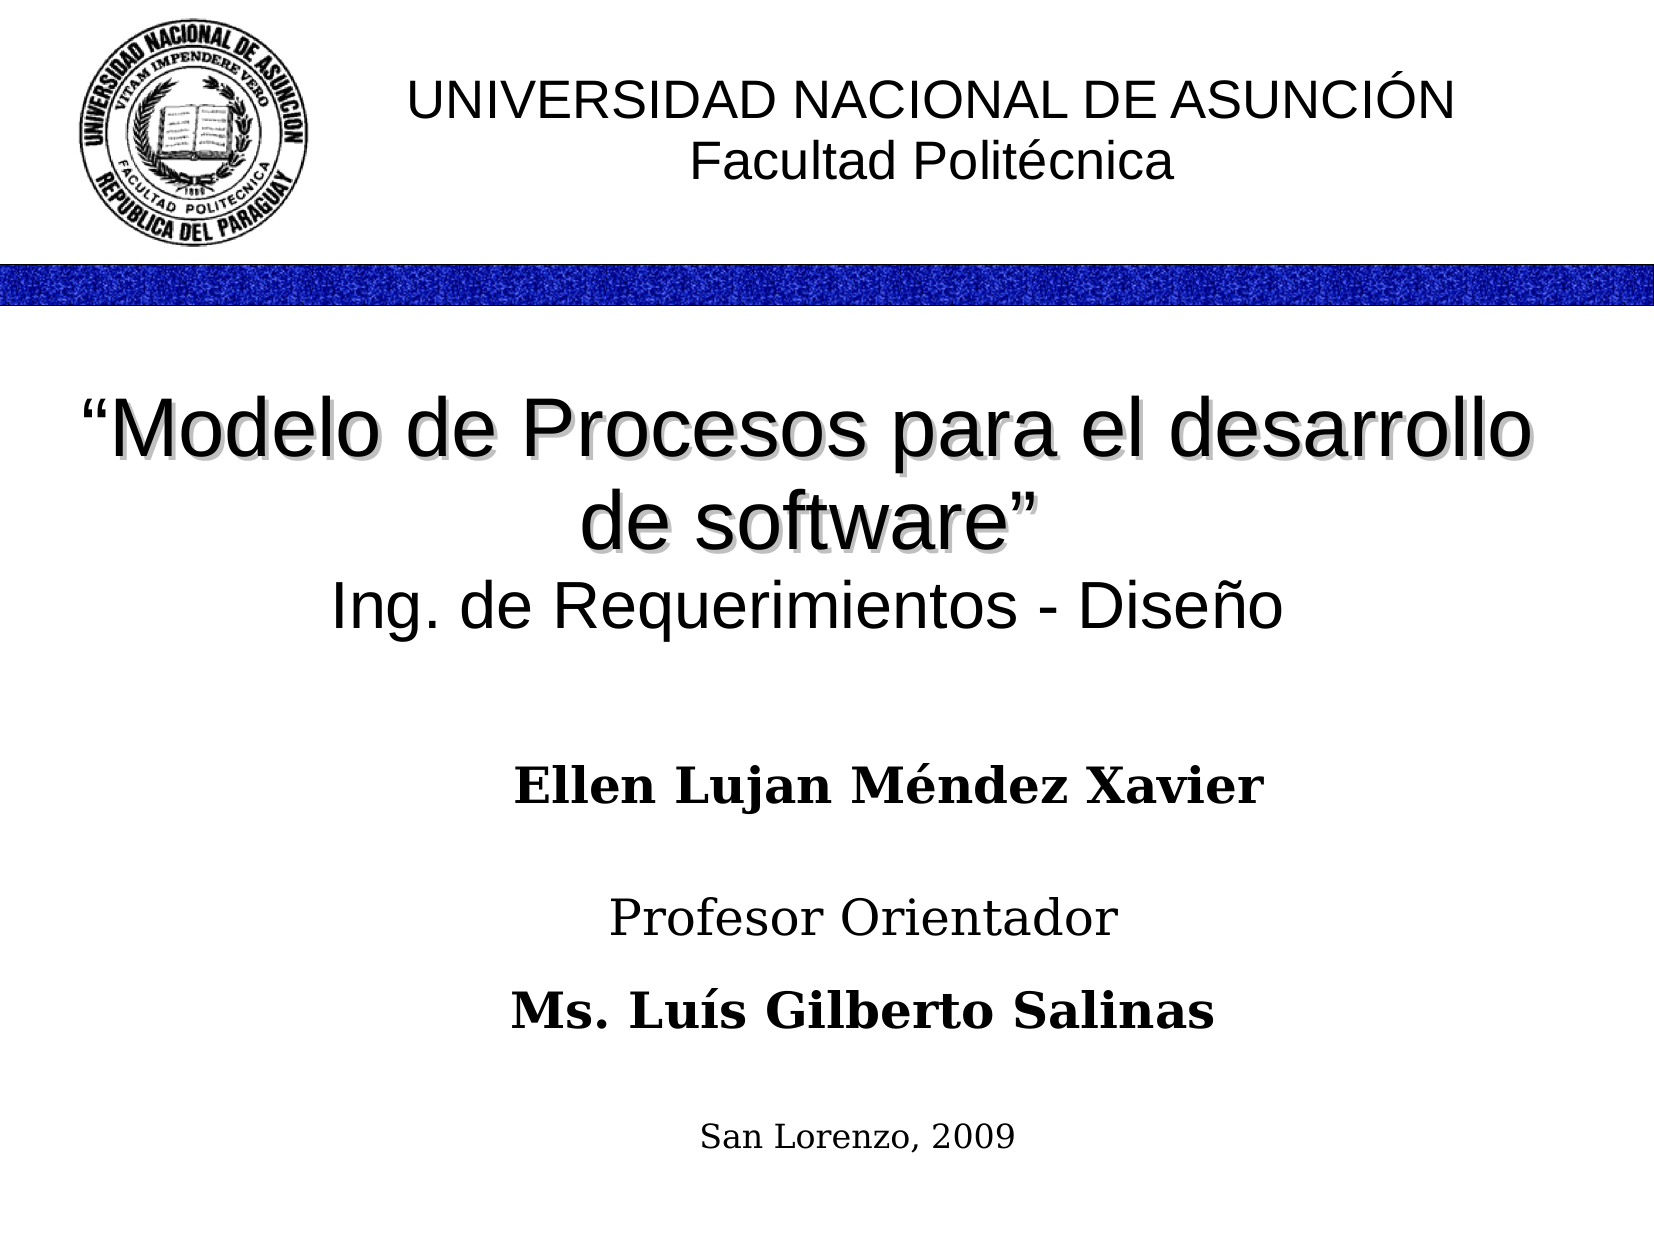

UNIVERSIDAD NACIONAL DE ASUNCIÓN
Facultad Politécnica
“Modelo de Procesos para el desarrollo
de software”
Ing. de Requerimientos - Diseño
 Ellen Lujan Méndez Xavier
Profesor Orientador
Ms. Luís Gilberto Salinas
San Lorenzo, 2009